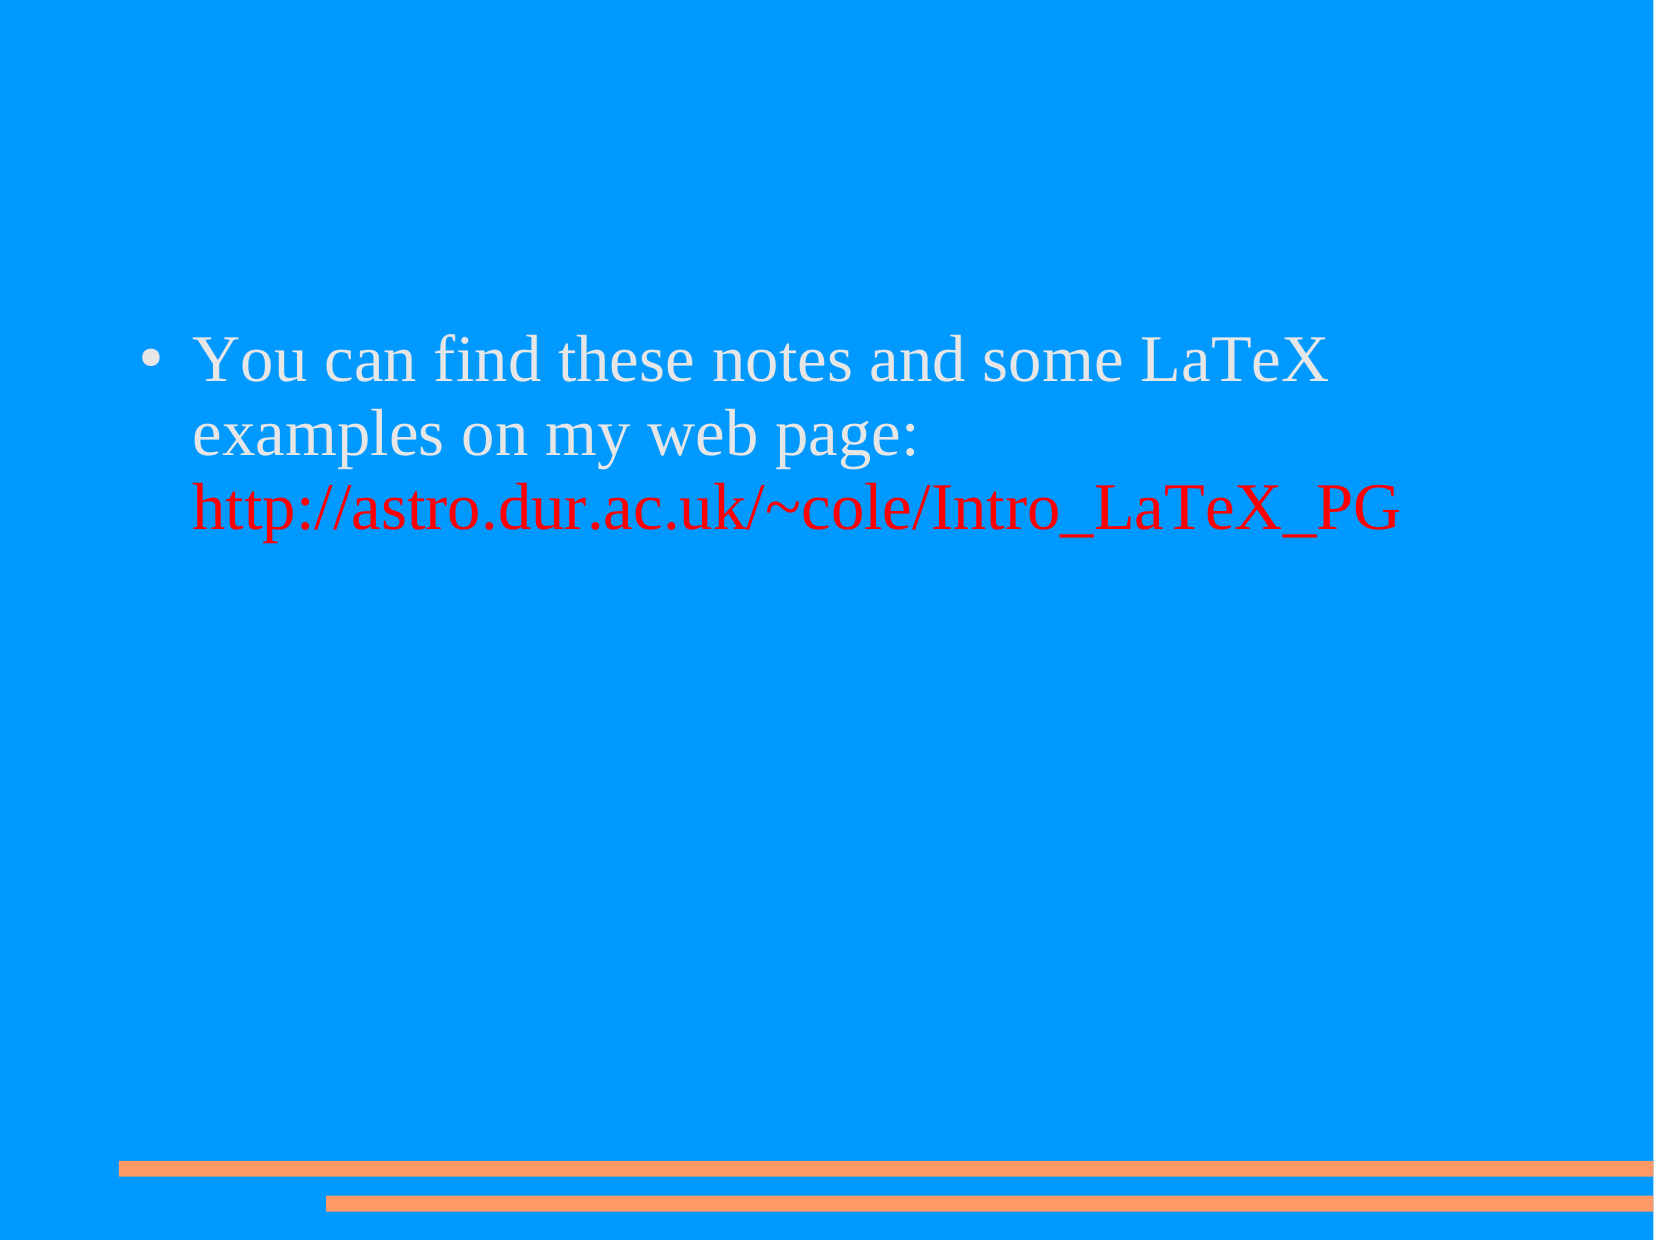

#
You can find these notes and some LaTeX examples on my web page: http://astro.dur.ac.uk/~cole/Intro_LaTeX_PG